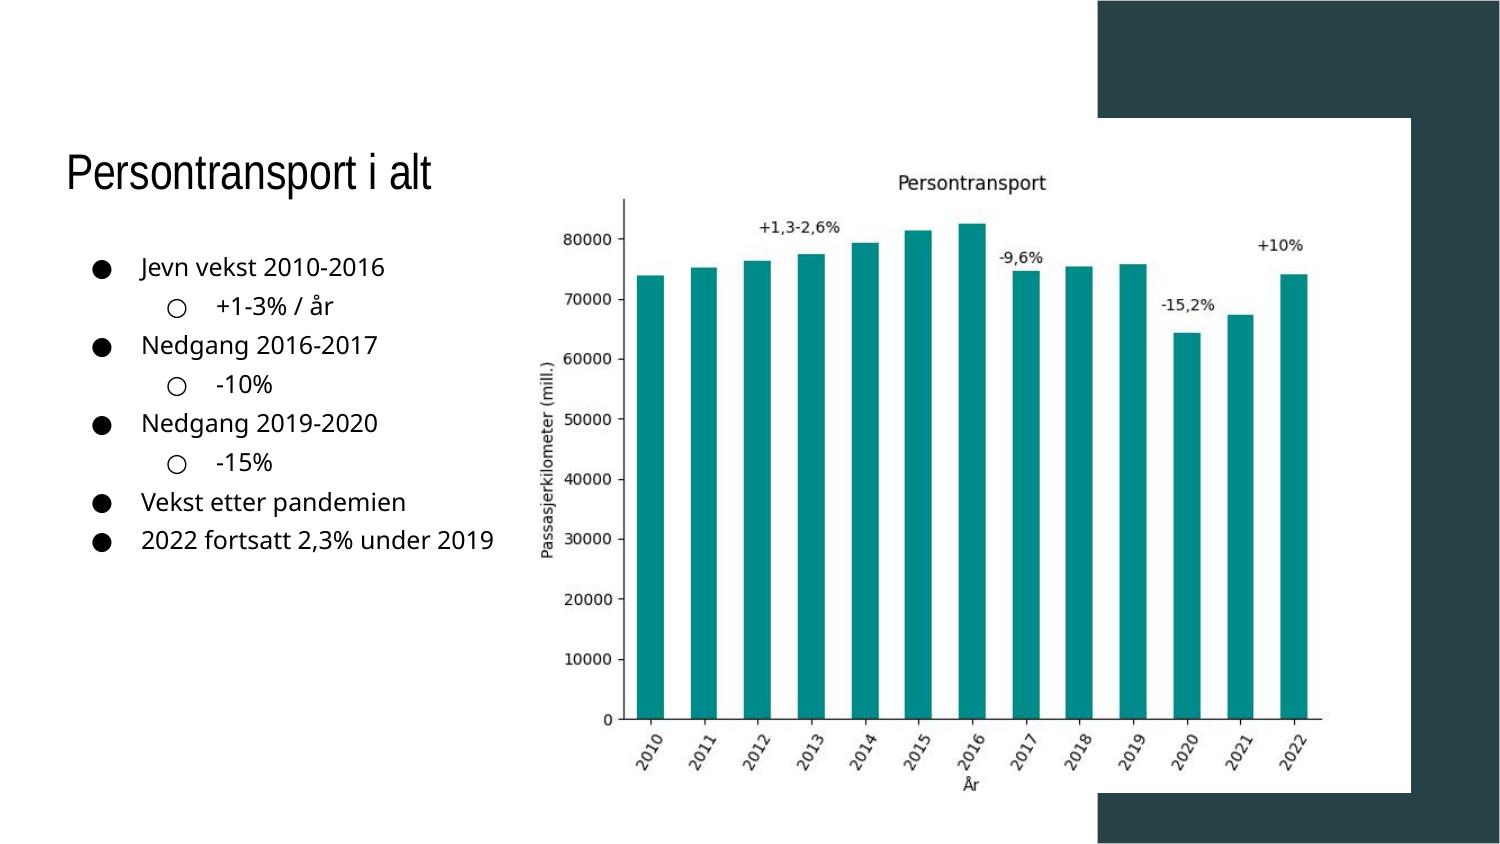

# Persontransport i alt
Jevn vekst 2010-2016
+1-3% / år
Nedgang 2016-2017
-10%
Nedgang 2019-2020
-15%
Vekst etter pandemien
2022 fortsatt 2,3% under 2019